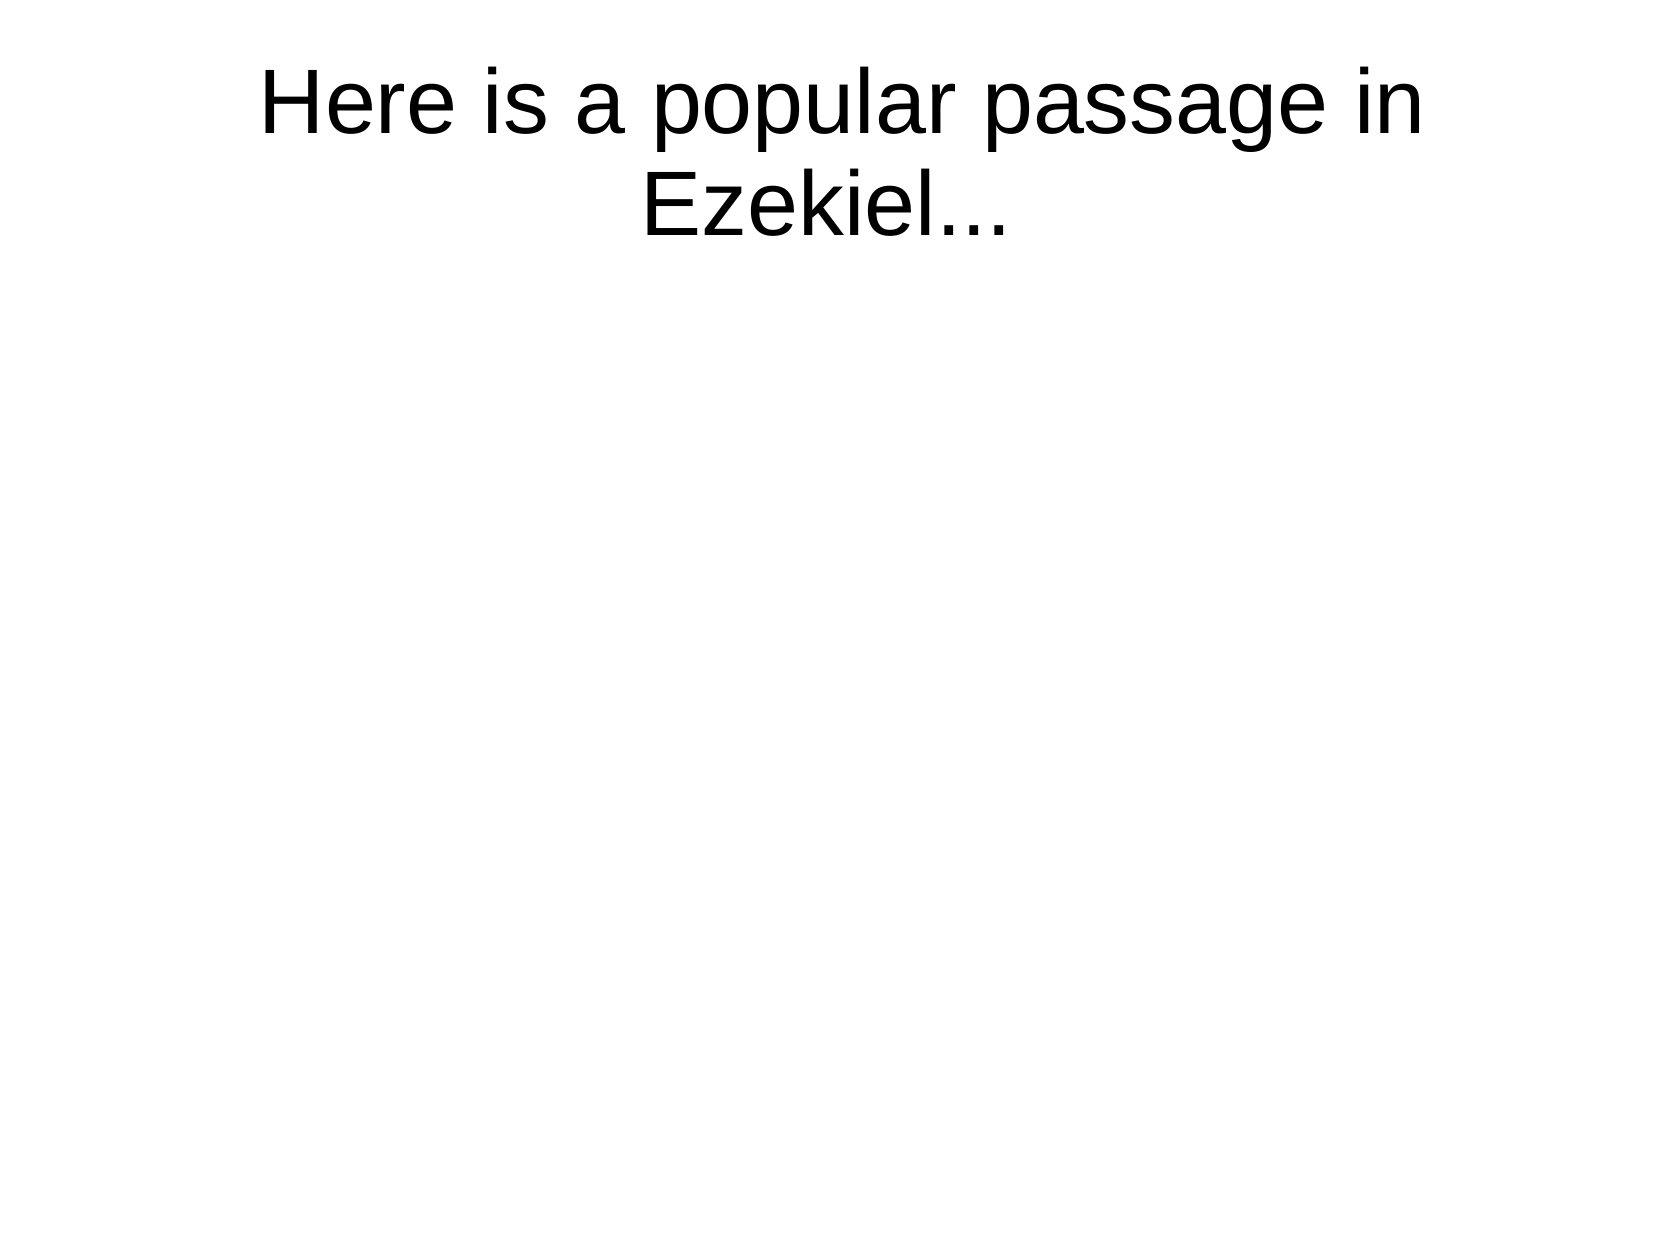

# Here is a popular passage in Ezekiel...